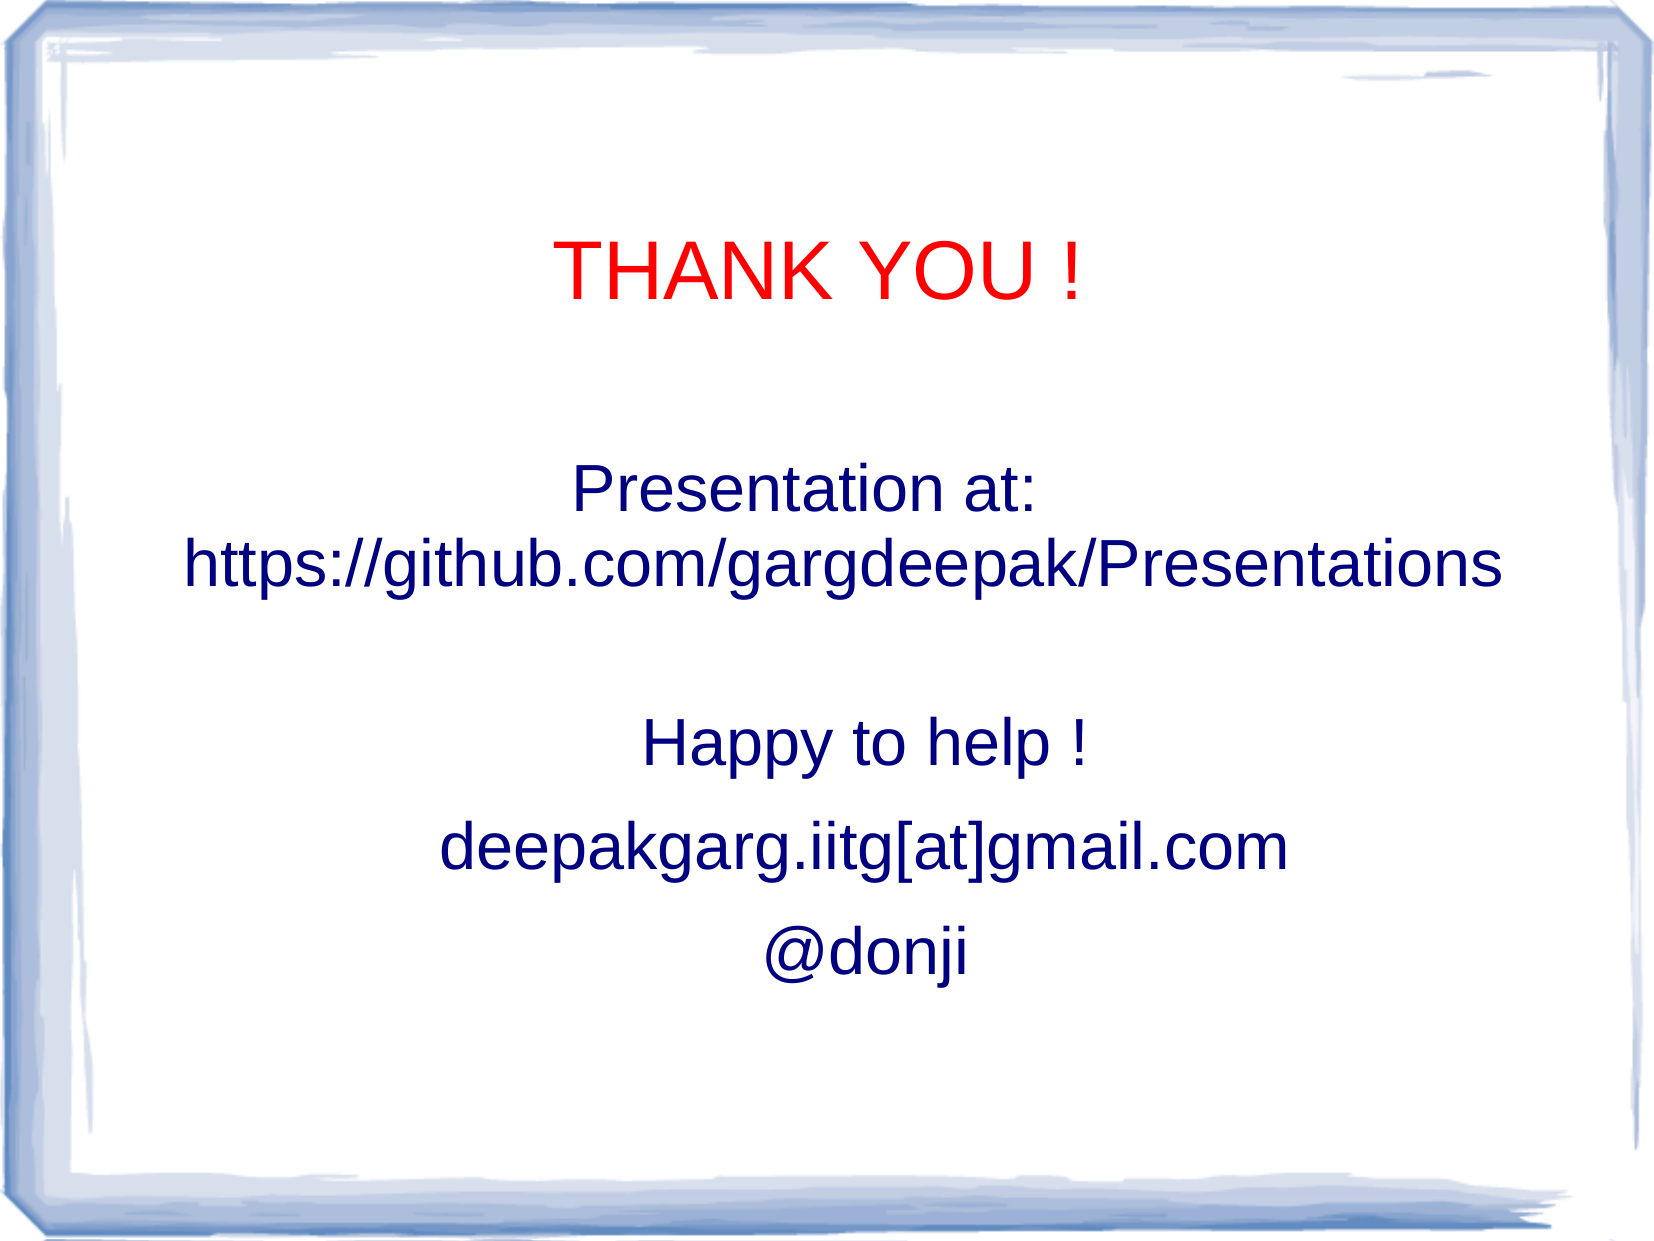

# THANK YOU !
 Presentation at: https://github.com/gargdeepak/Presentations
Happy to help !
deepakgarg.iitg[at]gmail.com
@donji